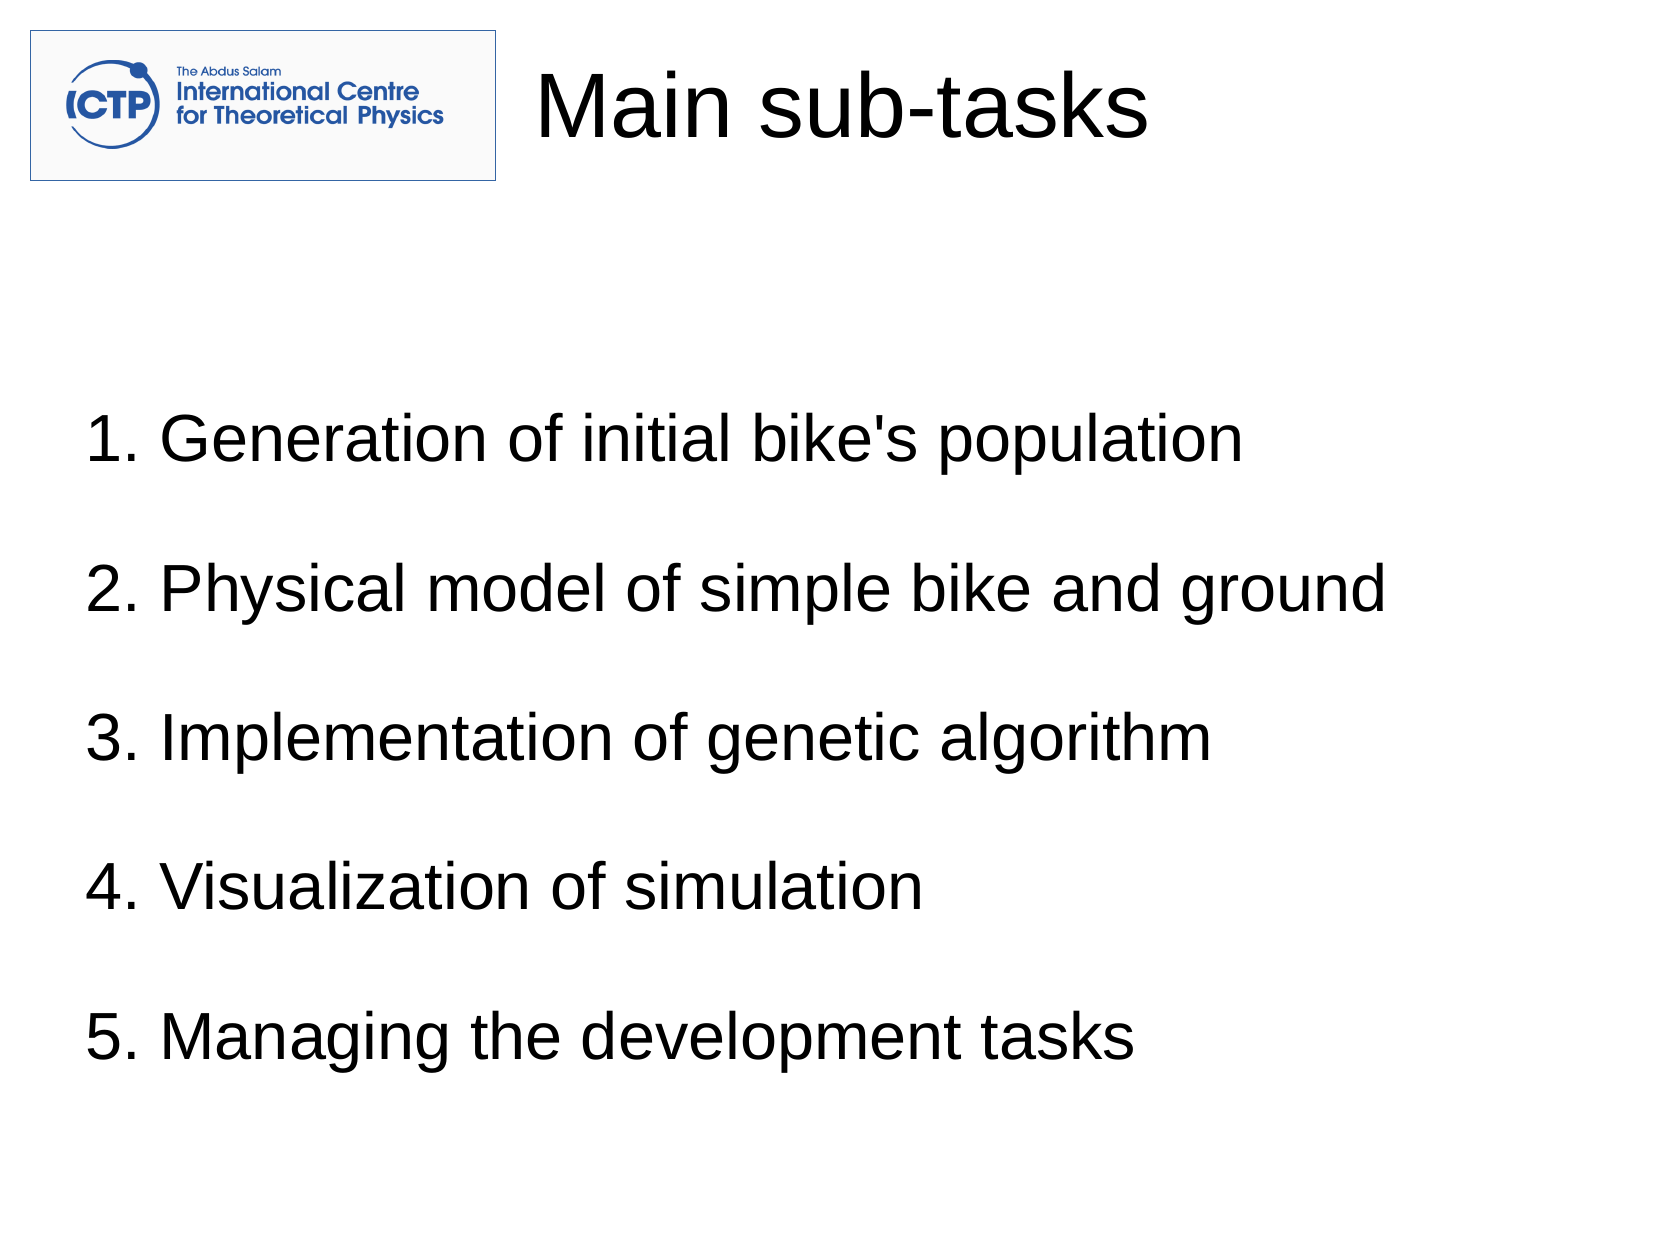

Main sub-tasks
1. Generation of initial bike's population
2. Physical model of simple bike and ground
3. Implementation of genetic algorithm
4. Visualization of simulation
5. Managing the development tasks